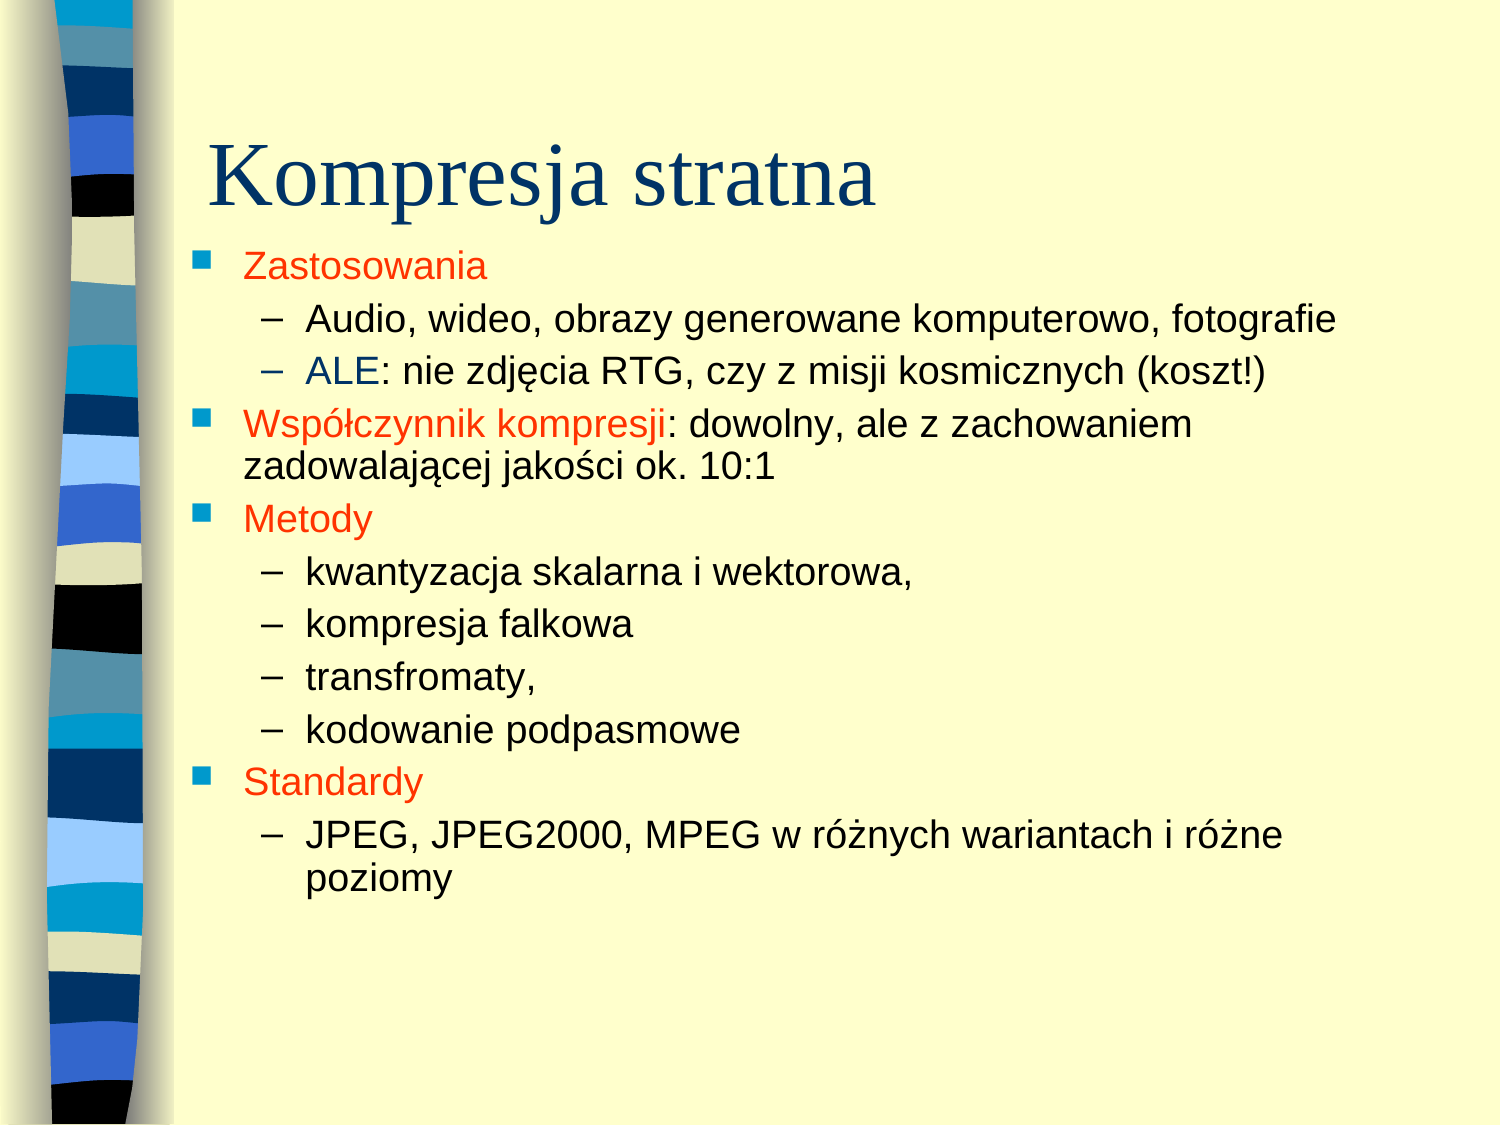

# Kompresja stratna
Zastosowania
Audio, wideo, obrazy generowane komputerowo, fotografie
ALE: nie zdjęcia RTG, czy z misji kosmicznych (koszt!)
Współczynnik kompresji: dowolny, ale z zachowaniem zadowalającej jakości ok. 10:1
Metody
kwantyzacja skalarna i wektorowa,
kompresja falkowa
transfromaty,
kodowanie podpasmowe
Standardy
JPEG, JPEG2000, MPEG w różnych wariantach i różne poziomy